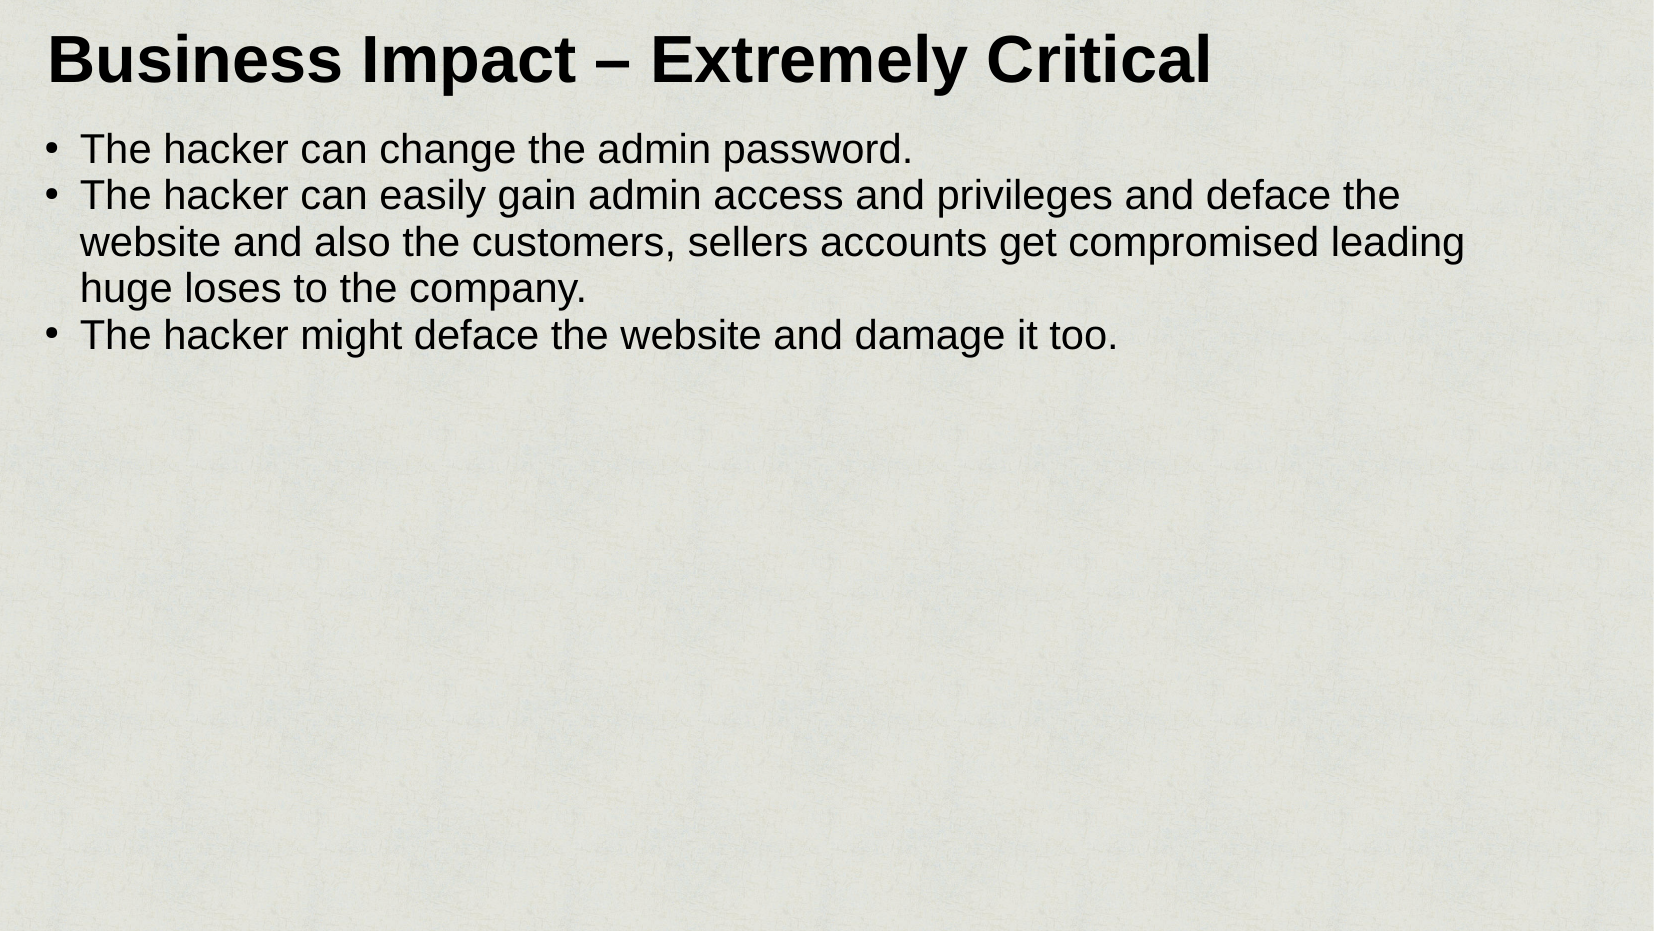

# Business Impact – Extremely Critical
The hacker can change the admin password.
The hacker can easily gain admin access and privileges and deface the website and also the customers, sellers accounts get compromised leading huge loses to the company.
The hacker might deface the website and damage it too.